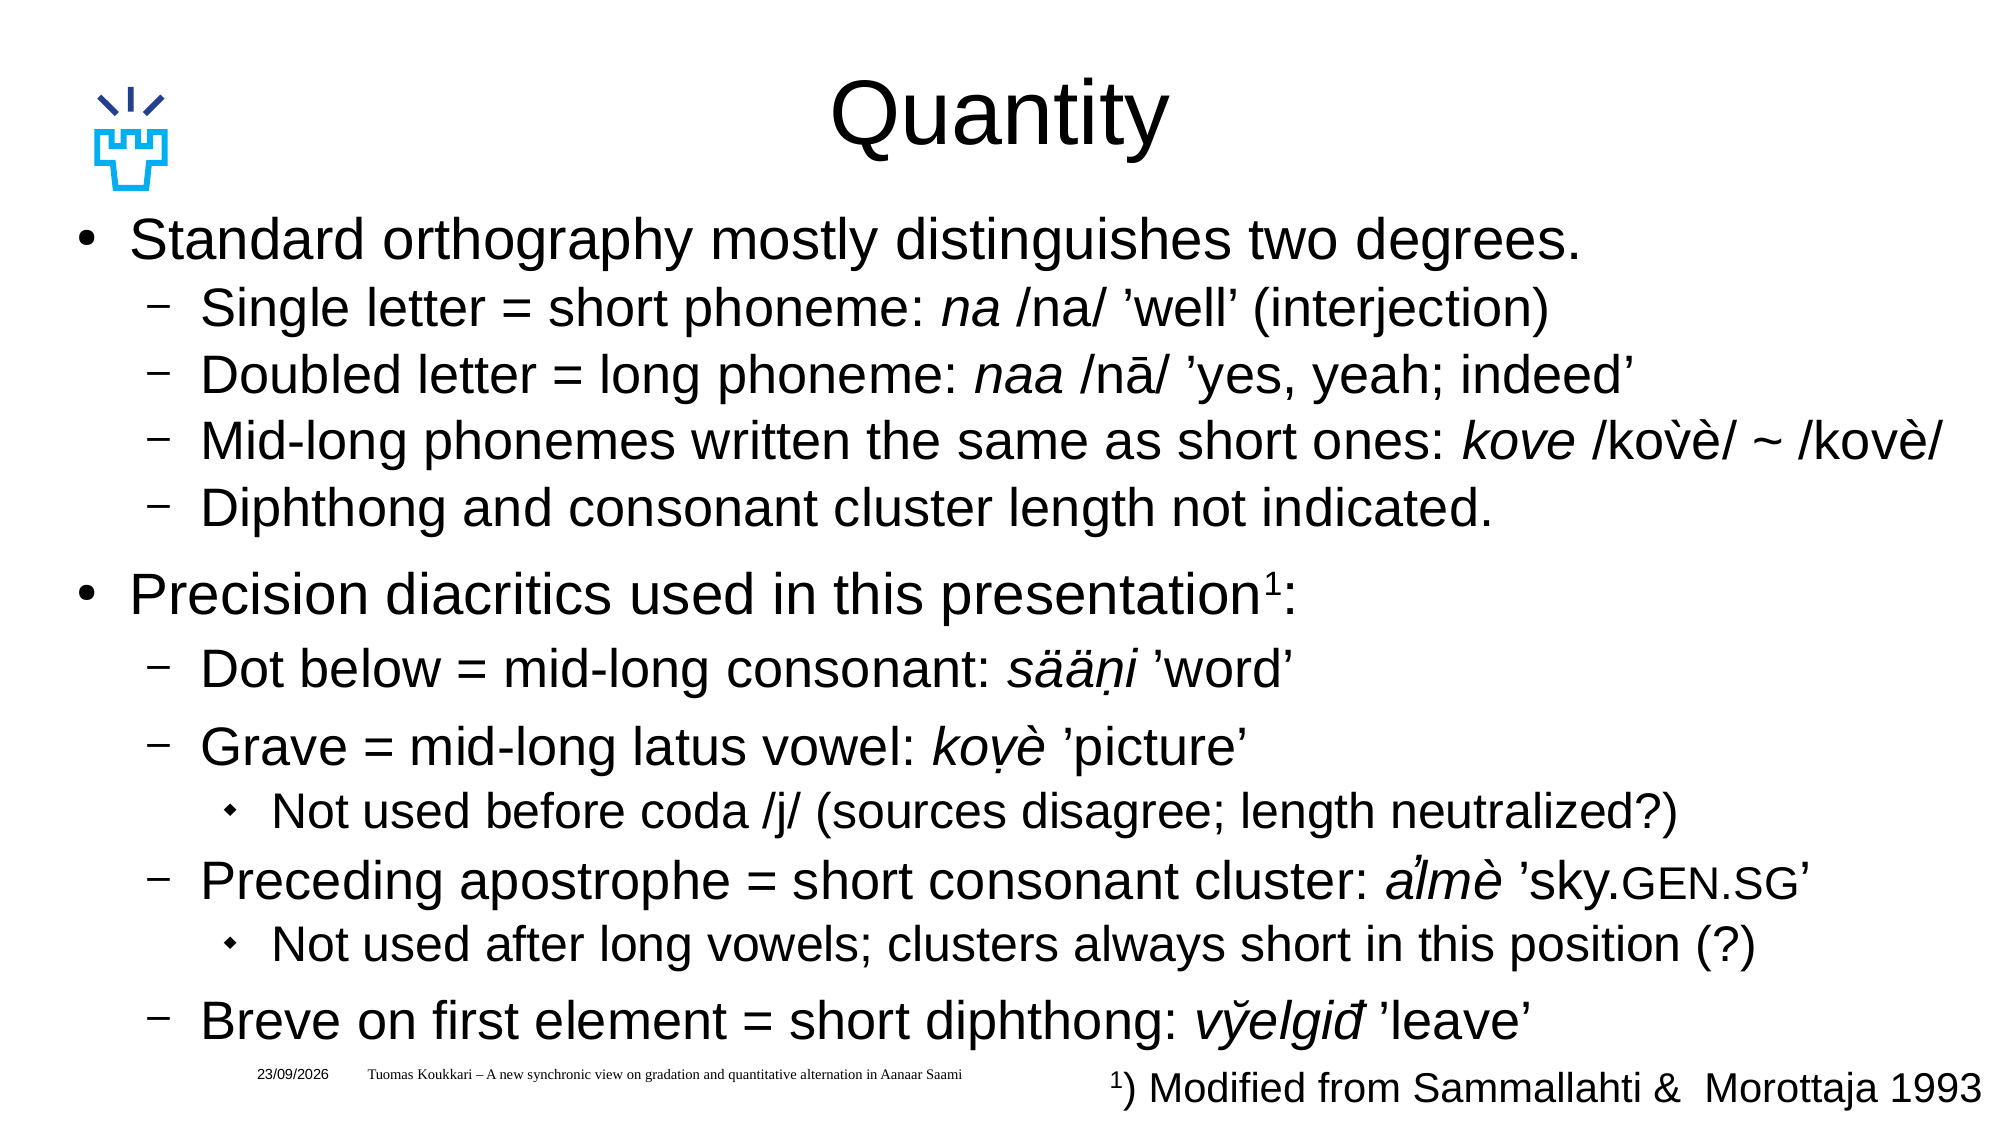

# Quantity
Standard orthography mostly distinguishes two degrees.
Single letter = short phoneme: na /na/ ’well’ (interjection)
Doubled letter = long phoneme: naa /nā/ ’yes, yeah; indeed’
Mid-long phonemes written the same as short ones: kove /kov̀è/ ~ /kovè/
Diphthong and consonant cluster length not indicated.
Precision diacritics used in this presentation1:
Dot below = mid-long consonant: sääṇi ’word’
Grave = mid-long latus vowel: koṿè ’picture’
Not used before coda /j/ (sources disagree; length neutralized?)
Preceding apostrophe = short consonant cluster: a̕lmè ’sky.GEN.SG’
Not used after long vowels; clusters always short in this position (?)
Breve on first element = short diphthong: vy̆elgiđ ’leave’
https://github.com/tkoukkar/anaraskiela/blob/master/Koukkari_Tuomas-CIFUXIII-oovdanpyehtim.pdf
1) Modified from Sammallahti & Morottaja 1993